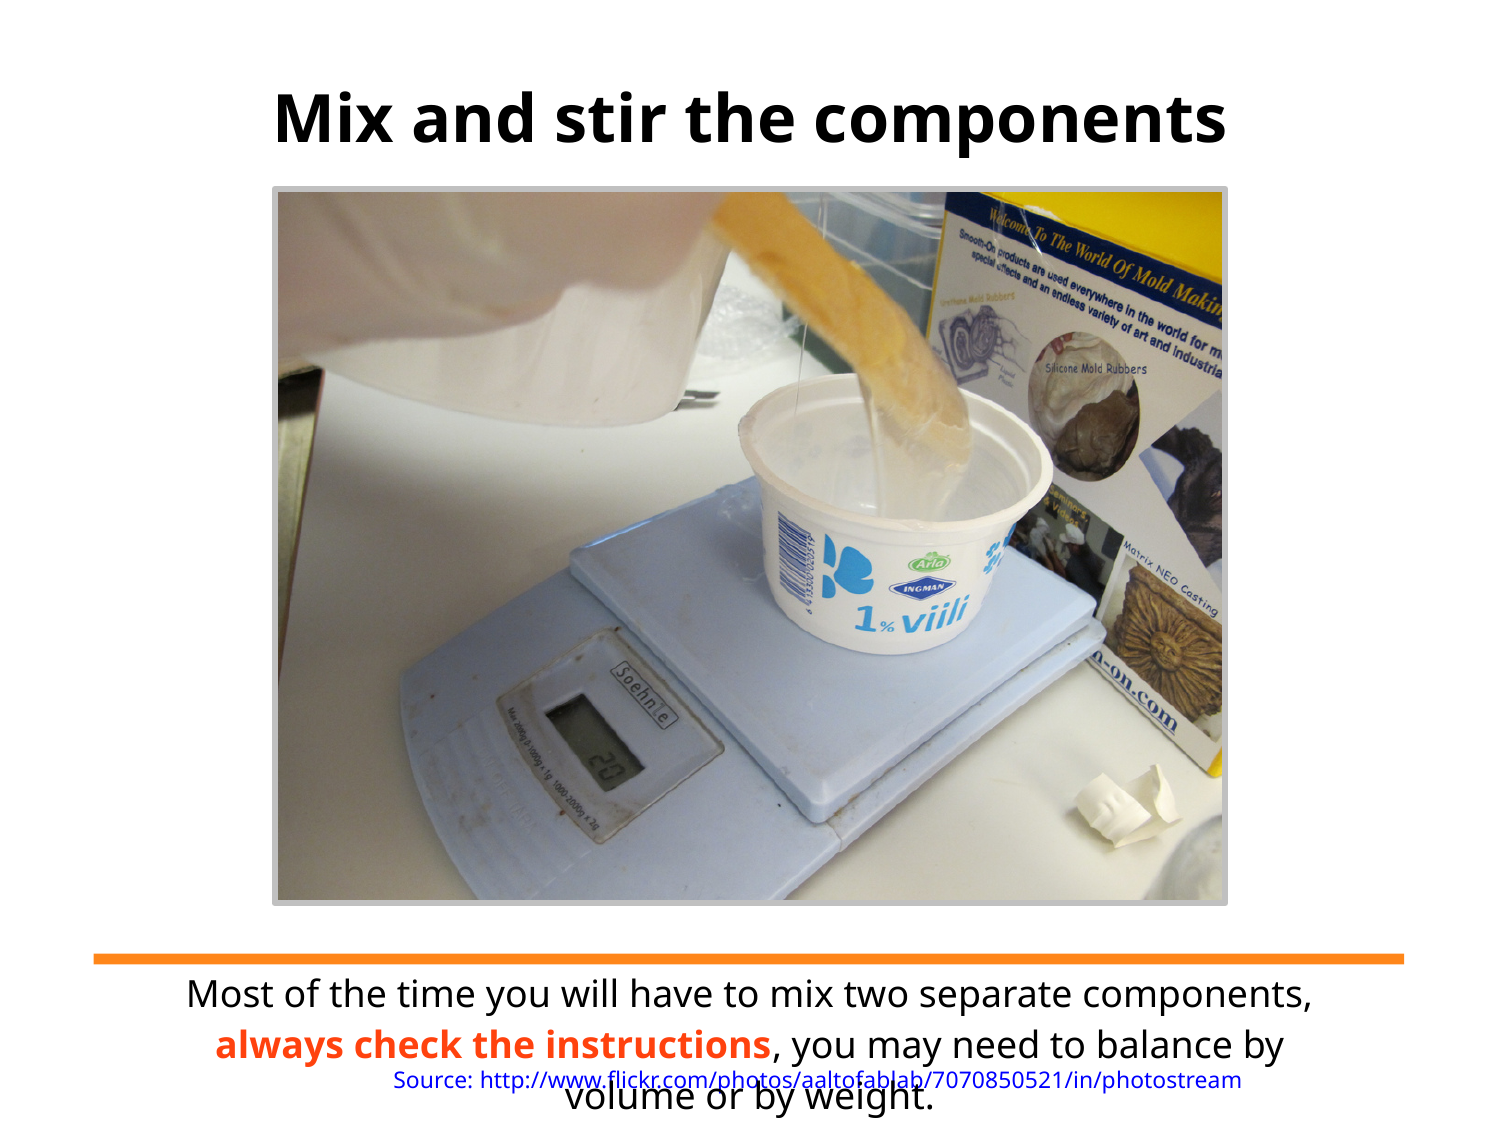

# Mix and stir the components
Most of the time you will have to mix two separate components, always check the instructions, you may need to balance by volume or by weight.
Source: http://www.flickr.com/photos/aaltofablab/7070850521/in/photostream